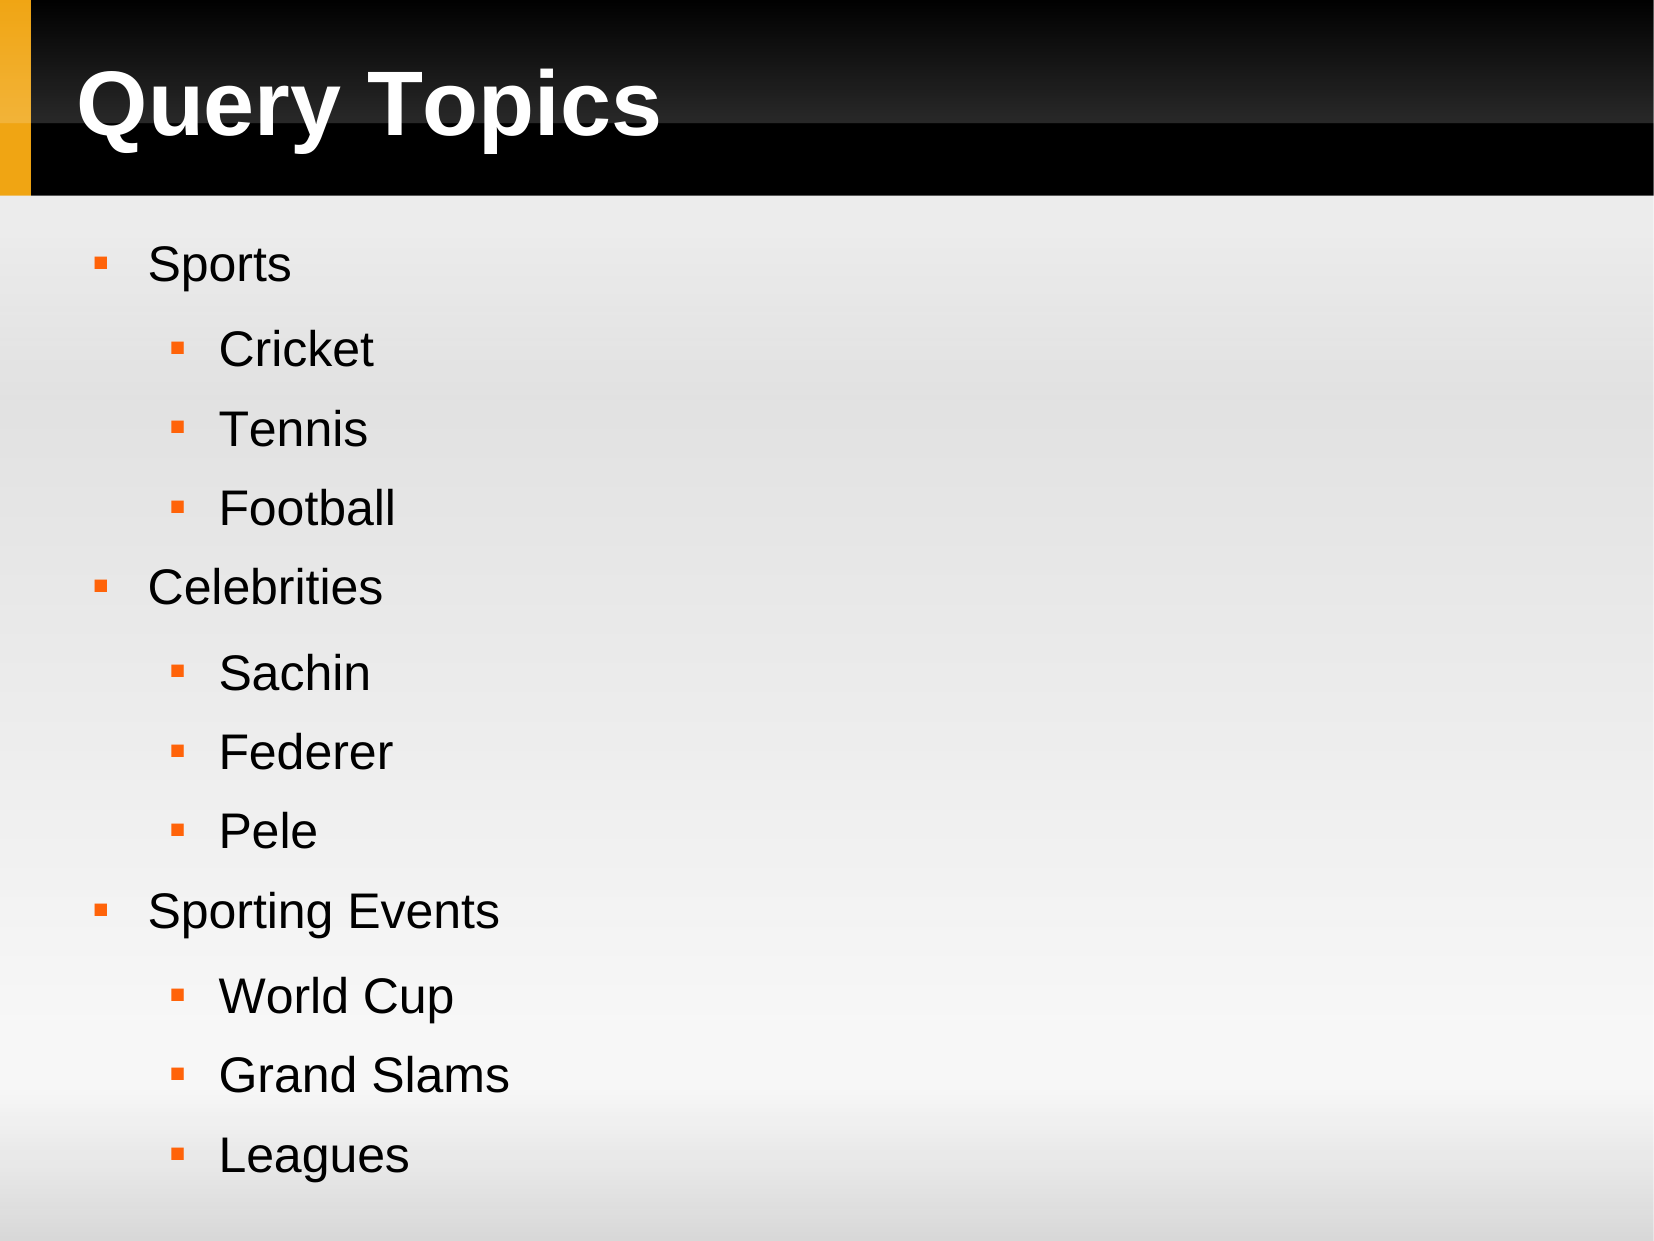

# Query Topics
Sports
Cricket
Tennis
Football
Celebrities
Sachin
Federer
Pele
Sporting Events
World Cup
Grand Slams
Leagues